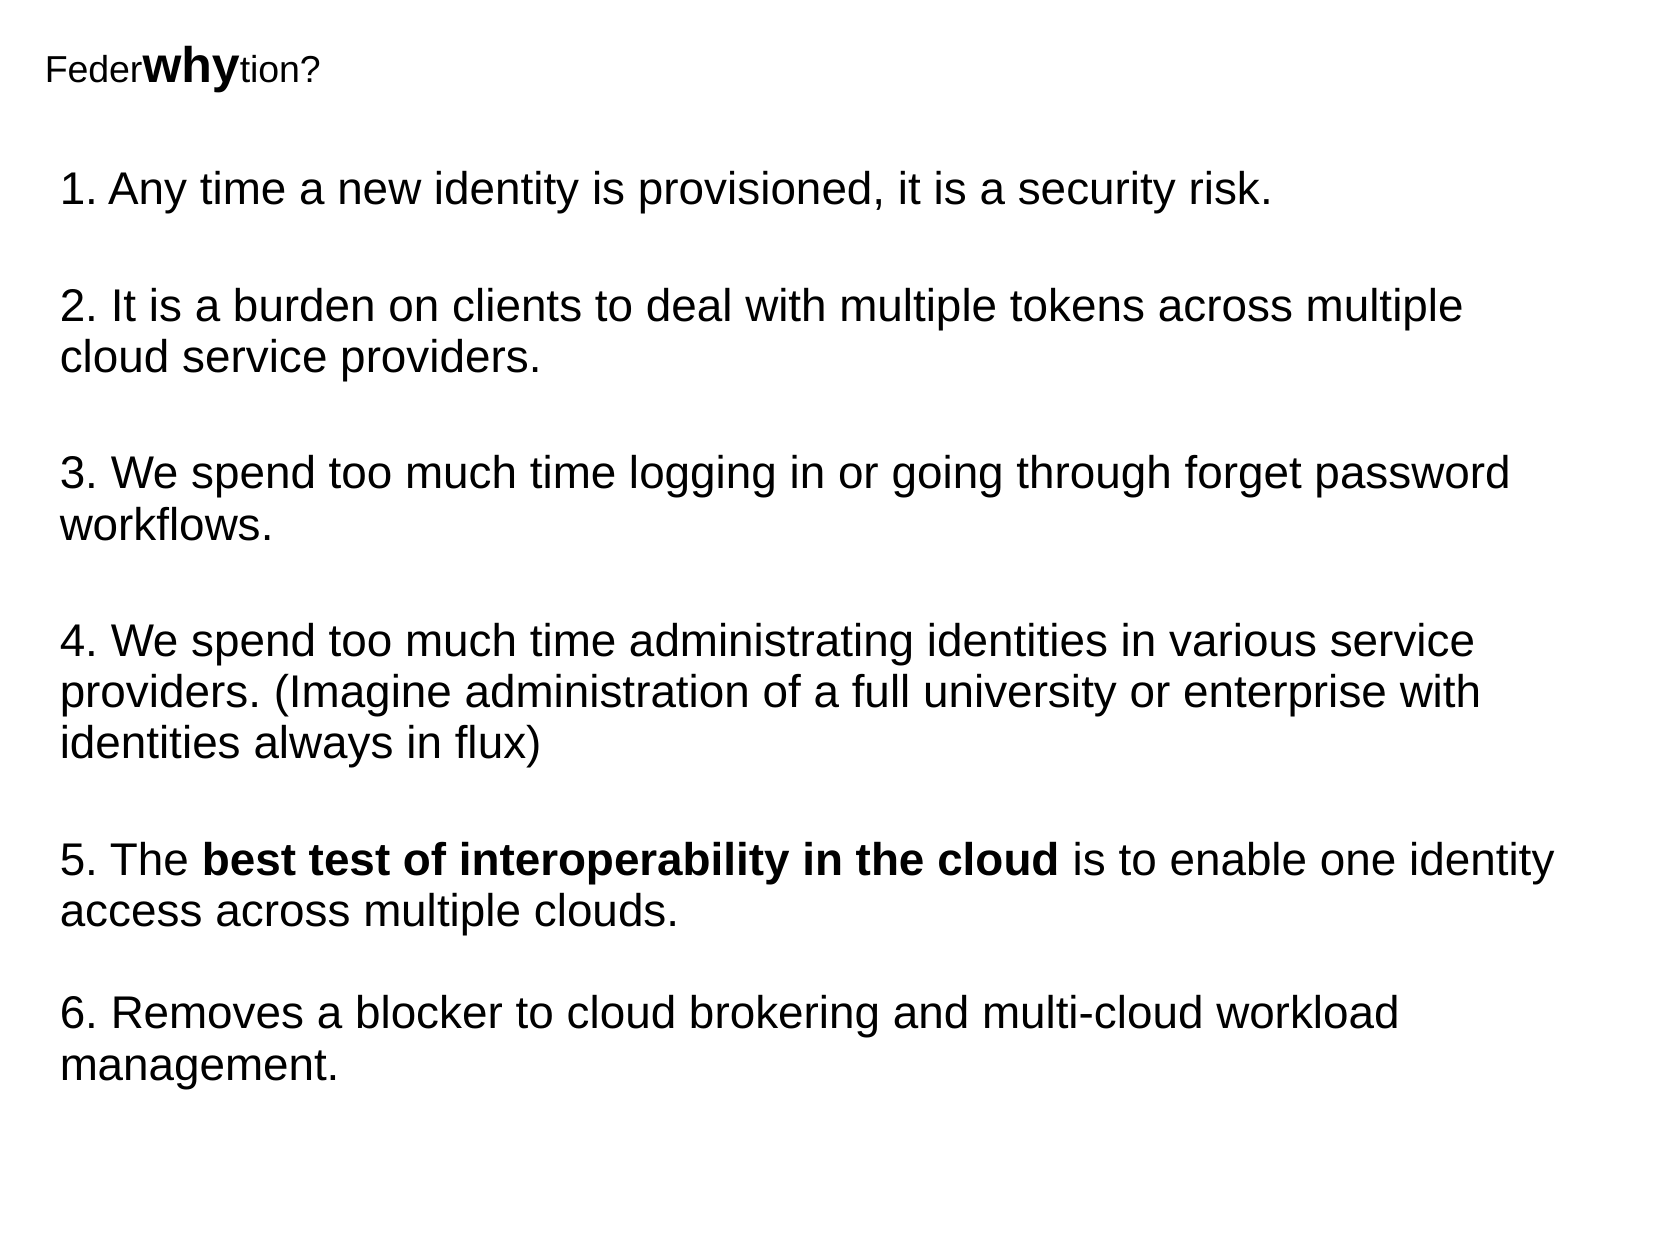

Federwhytion?
1. Any time a new identity is provisioned, it is a security risk.
2. It is a burden on clients to deal with multiple tokens across multiple cloud service providers.
3. We spend too much time logging in or going through forget password workflows.
4. We spend too much time administrating identities in various service providers. (Imagine administration of a full university or enterprise with identities always in flux)
5. The best test of interoperability in the cloud is to enable one identity access across multiple clouds.
6. Removes a blocker to cloud brokering and multi-cloud workload management.